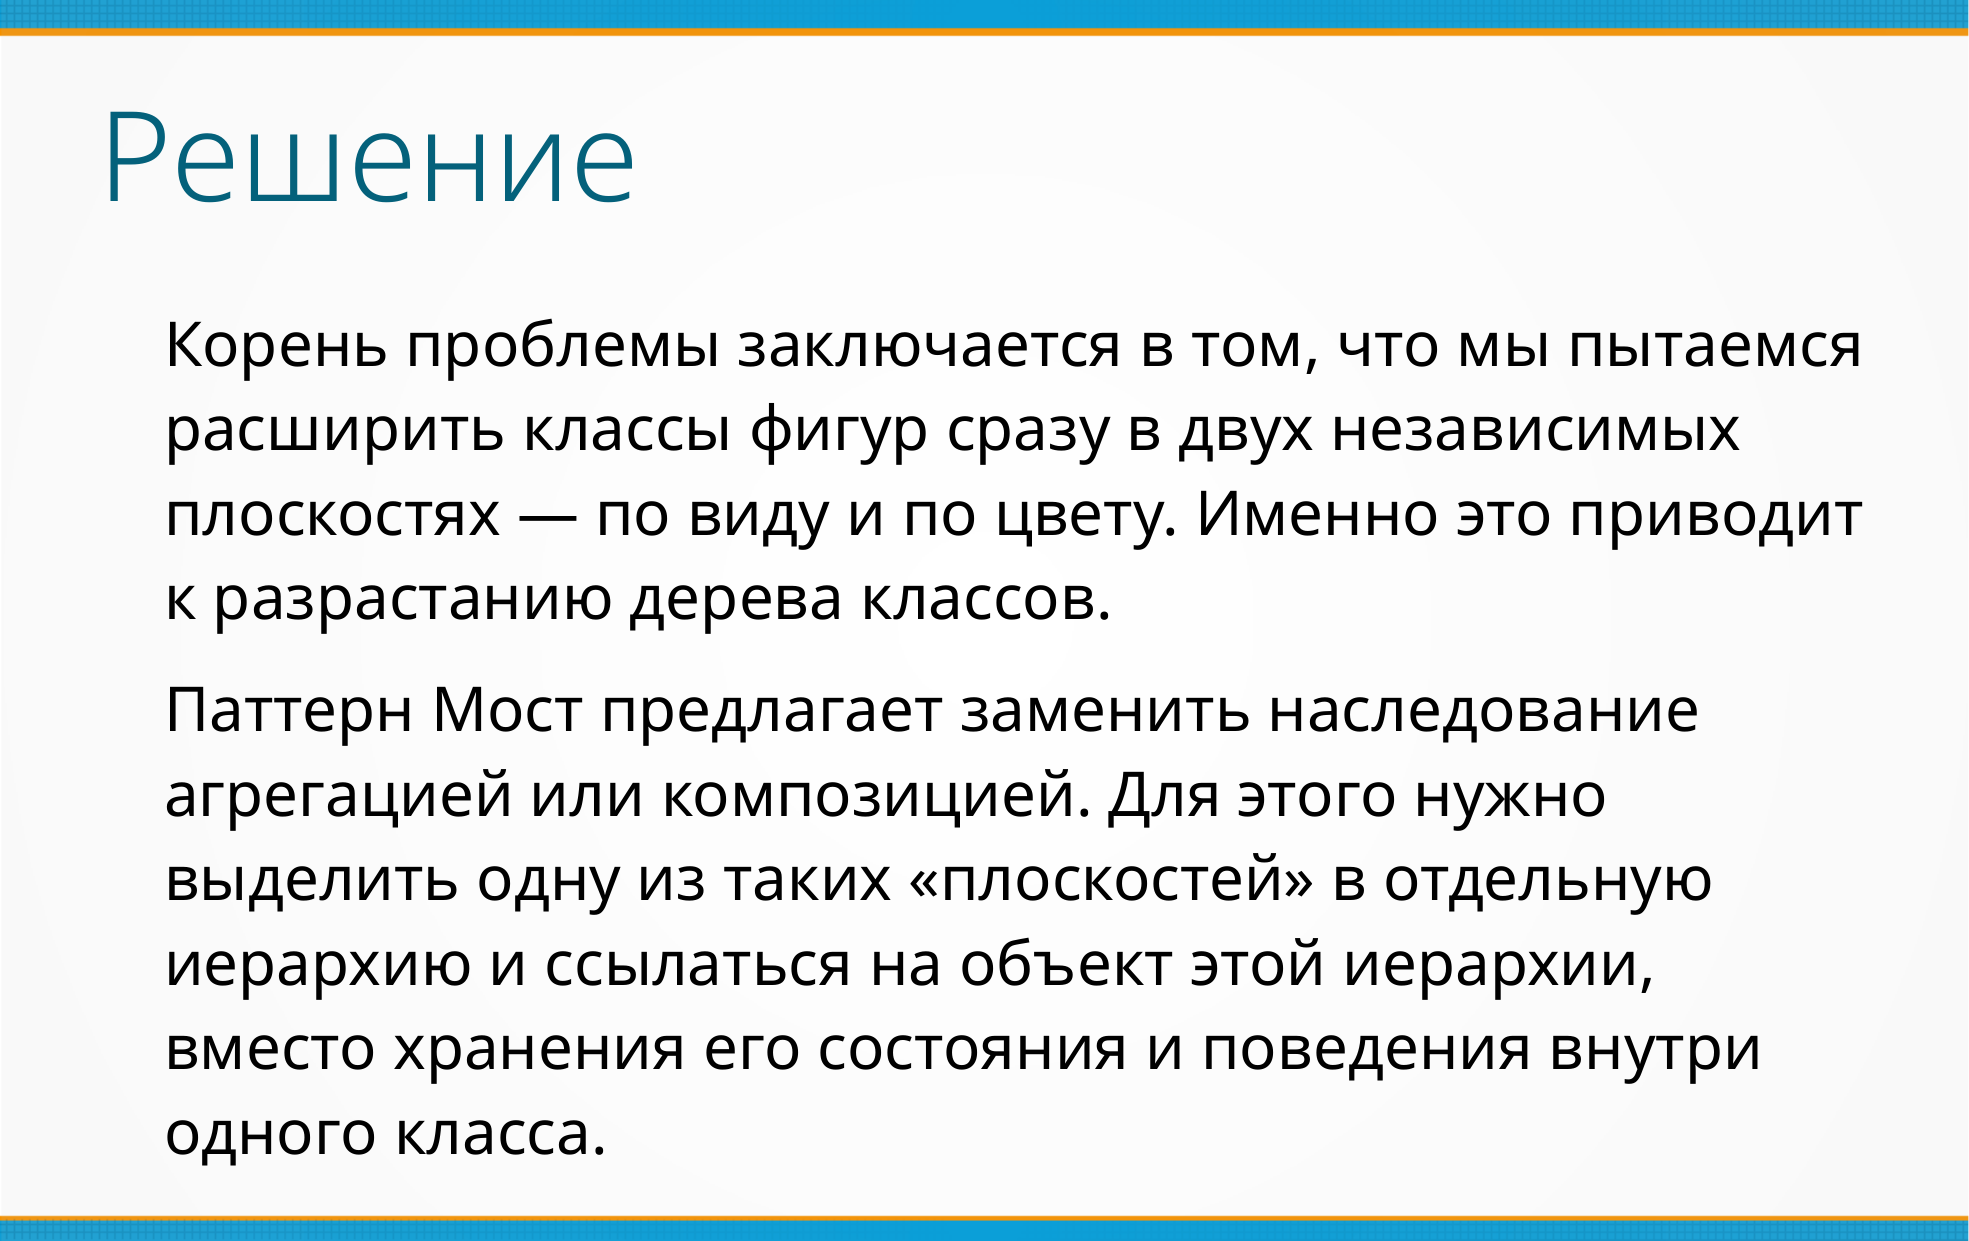

# Решение
Корень проблемы заключается в том, что мы пытаемся расширить классы фигур сразу в двух независимых плоскостях — по виду и по цвету. Именно это приводит к разрастанию дерева классов.
Паттерн Мост предлагает заменить наследование агрегацией или композицией. Для этого нужно выделить одну из таких «плоскостей» в отдельную иерархию и ссылаться на объект этой иерархии, вместо хранения его состояния и поведения внутри одного класса.